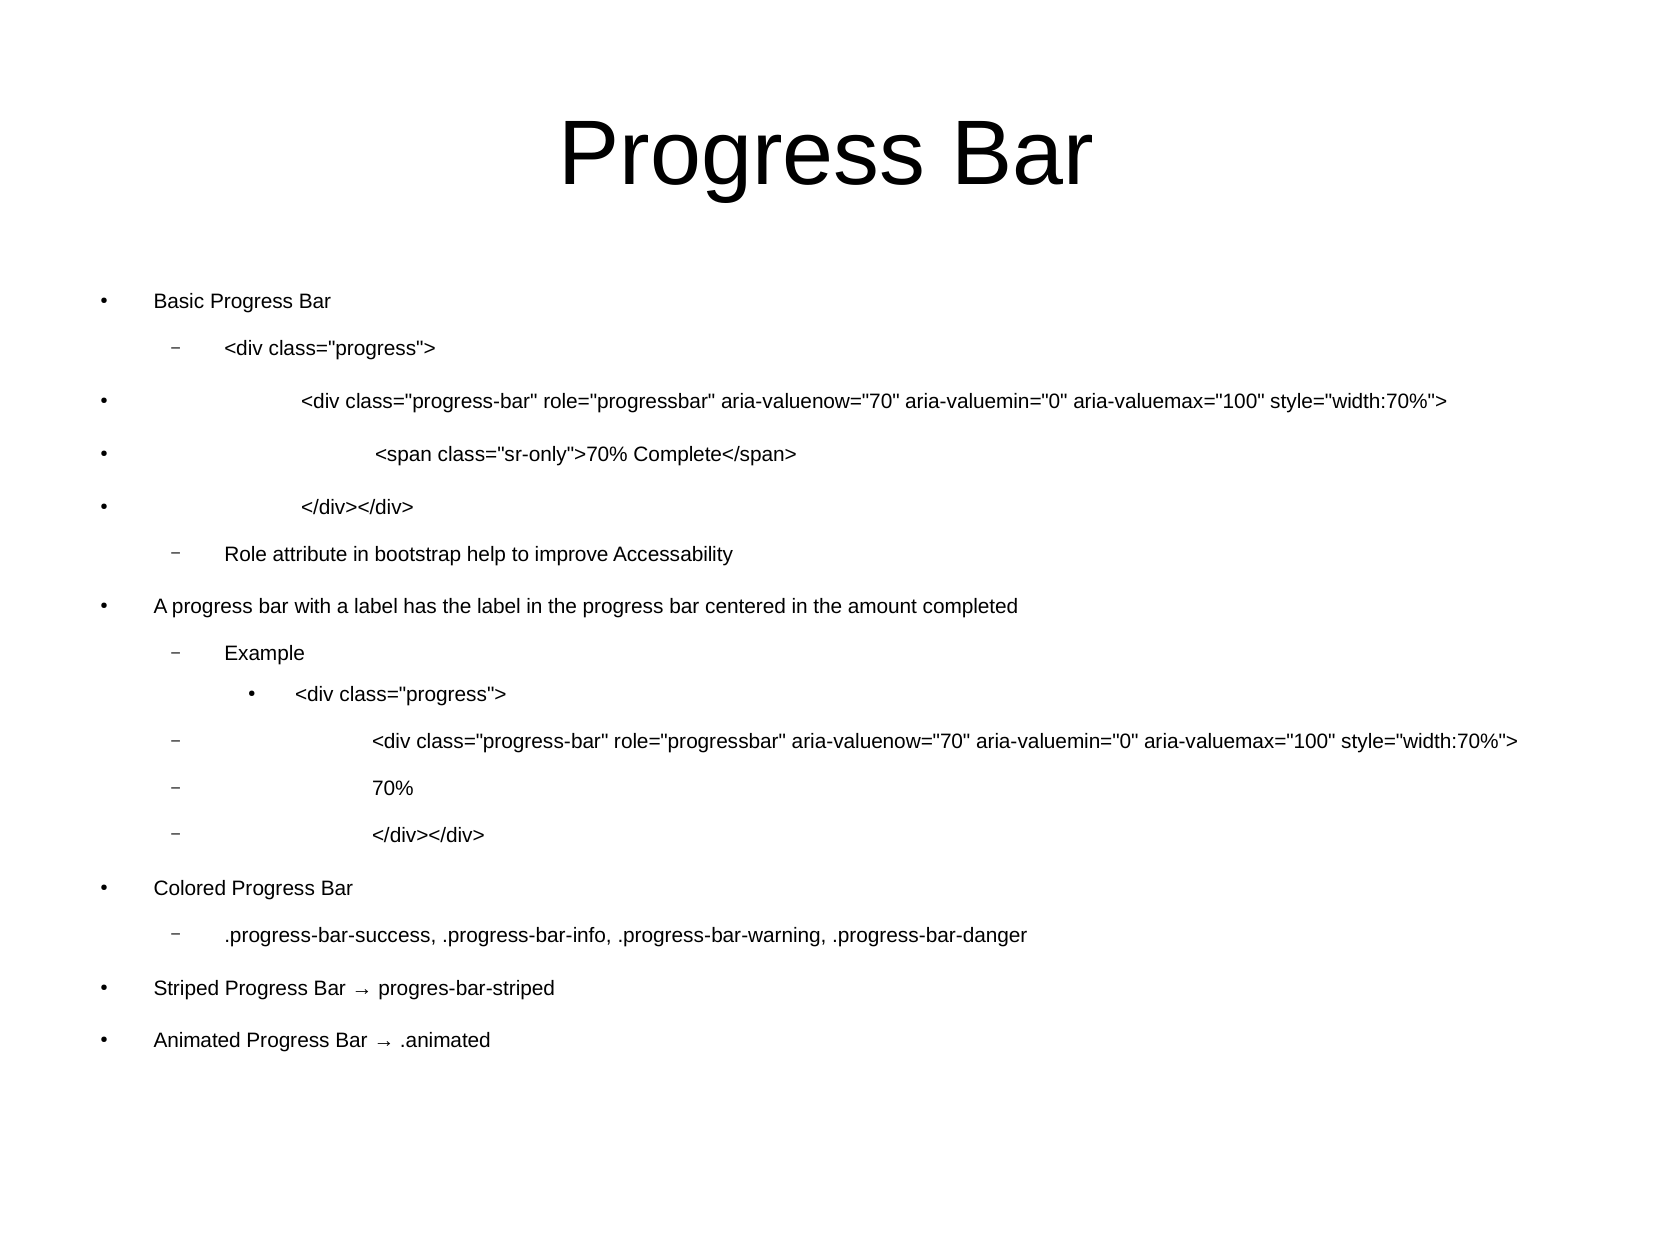

# Progress Bar
Basic Progress Bar
<div class="progress">
 		<div class="progress-bar" role="progressbar" aria-valuenow="70" aria-valuemin="0" aria-valuemax="100" style="width:70%">
 			<span class="sr-only">70% Complete</span>
 		</div></div>
Role attribute in bootstrap help to improve Accessability
A progress bar with a label has the label in the progress bar centered in the amount completed
Example
<div class="progress">
 		<div class="progress-bar" role="progressbar" aria-valuenow="70" aria-valuemin="0" aria-valuemax="100" style="width:70%">
 		70%
 		</div></div>
Colored Progress Bar
.progress-bar-success, .progress-bar-info, .progress-bar-warning, .progress-bar-danger
Striped Progress Bar → progres-bar-striped
Animated Progress Bar → .animated